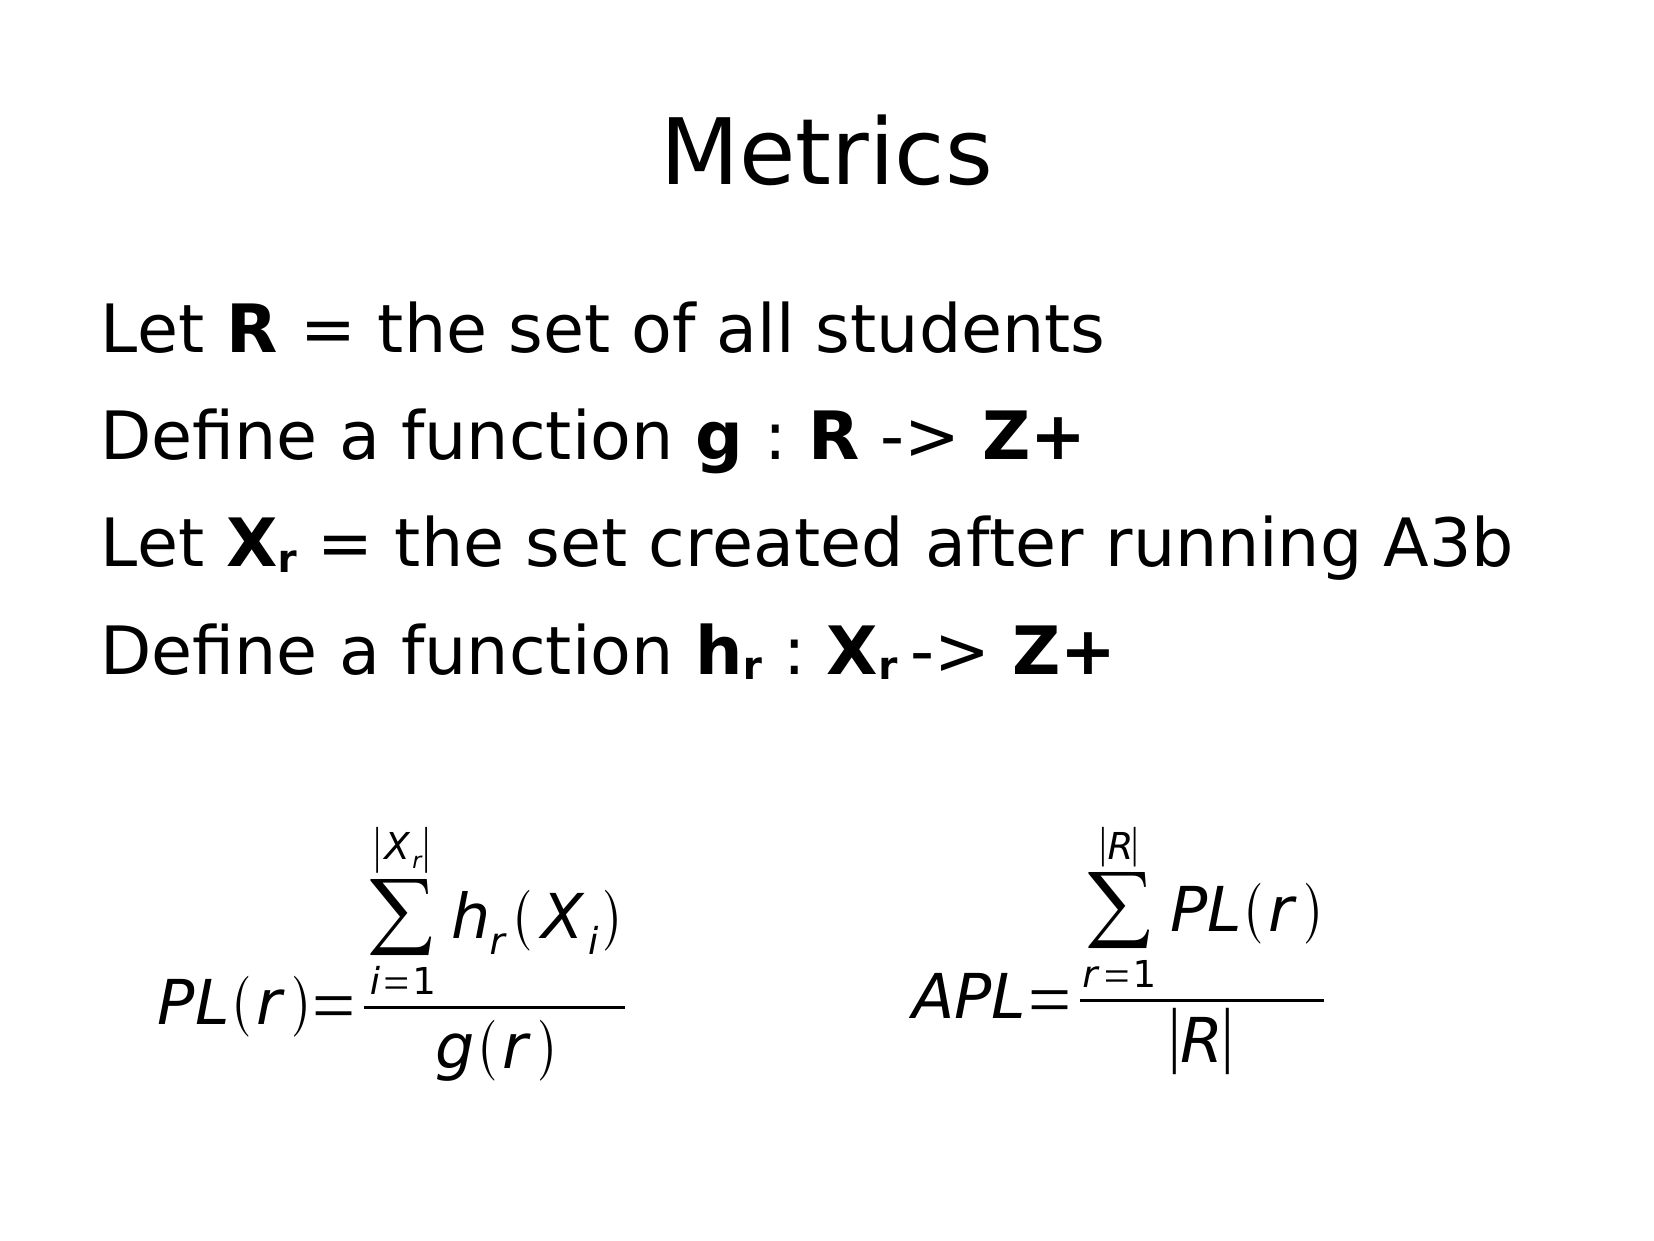

# Metrics
Let R = the set of all students
Define a function g : R -> Z+
Let Xr = the set created after running A3b
Define a function hr : Xr -> Z+